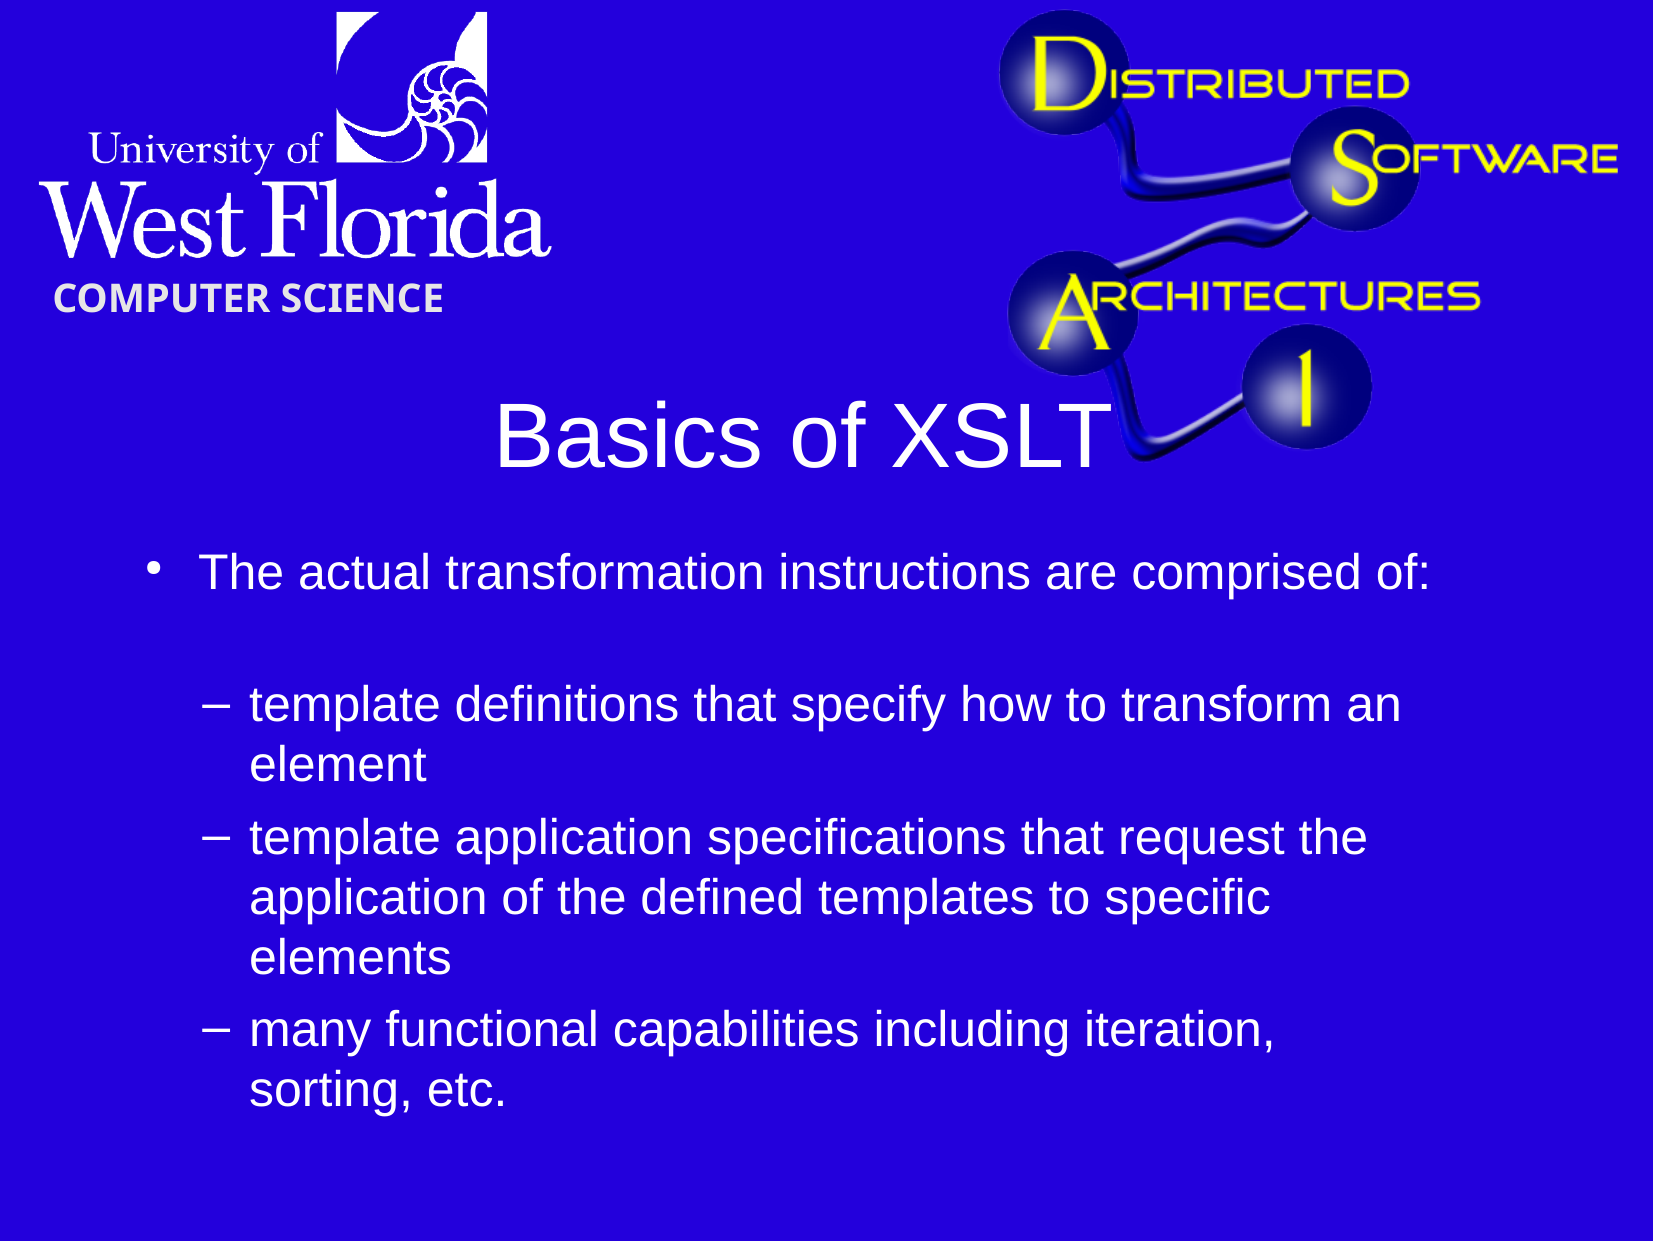

COMPUTER SCIENCE
# Basics of XSLT
The actual transformation instructions are comprised of:
template definitions that specify how to transform an element
template application specifications that request the application of the defined templates to specific elements
many functional capabilities including iteration, sorting, etc.